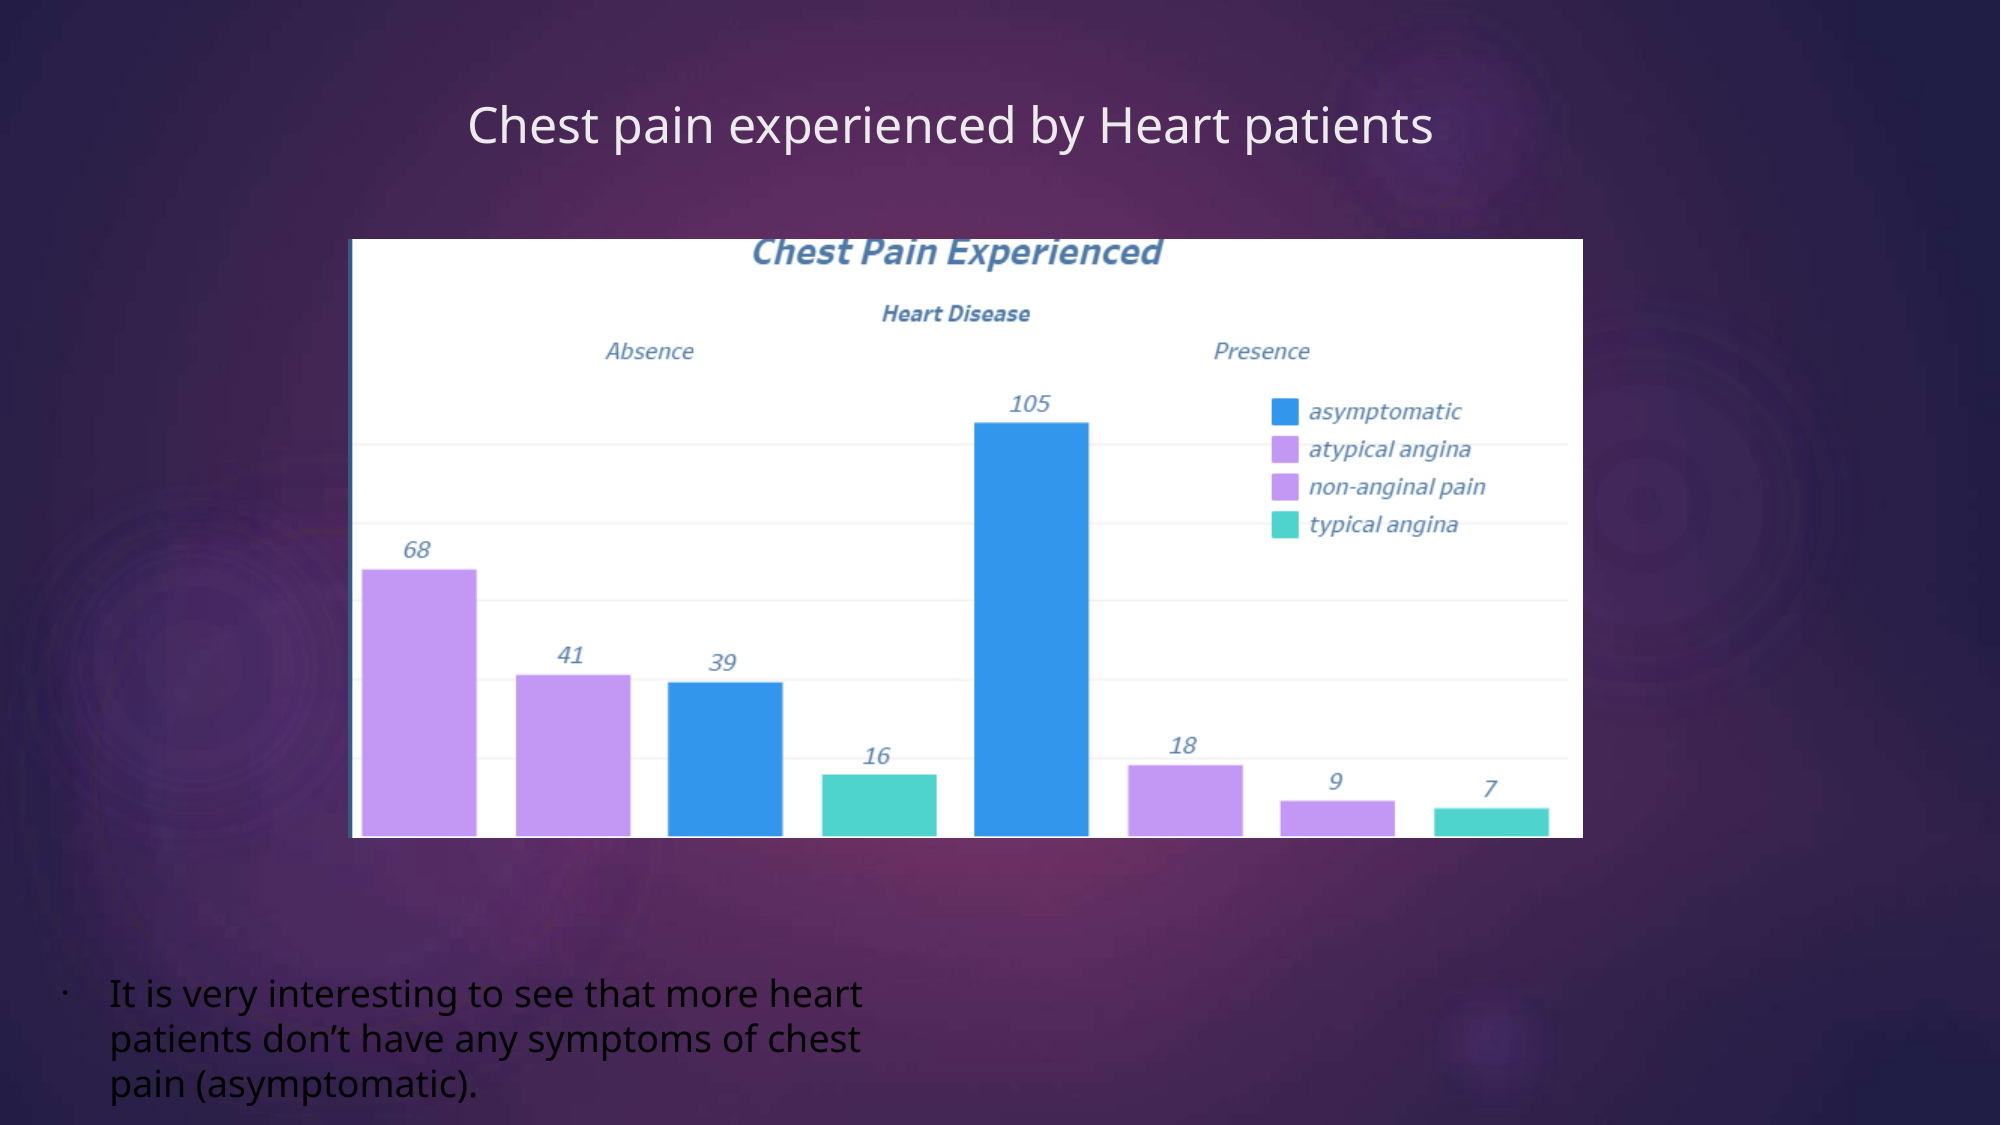

# Chest pain experienced by Heart patients
It is very interesting to see that more heart patients don’t have any symptoms of chest pain (asymptomatic).